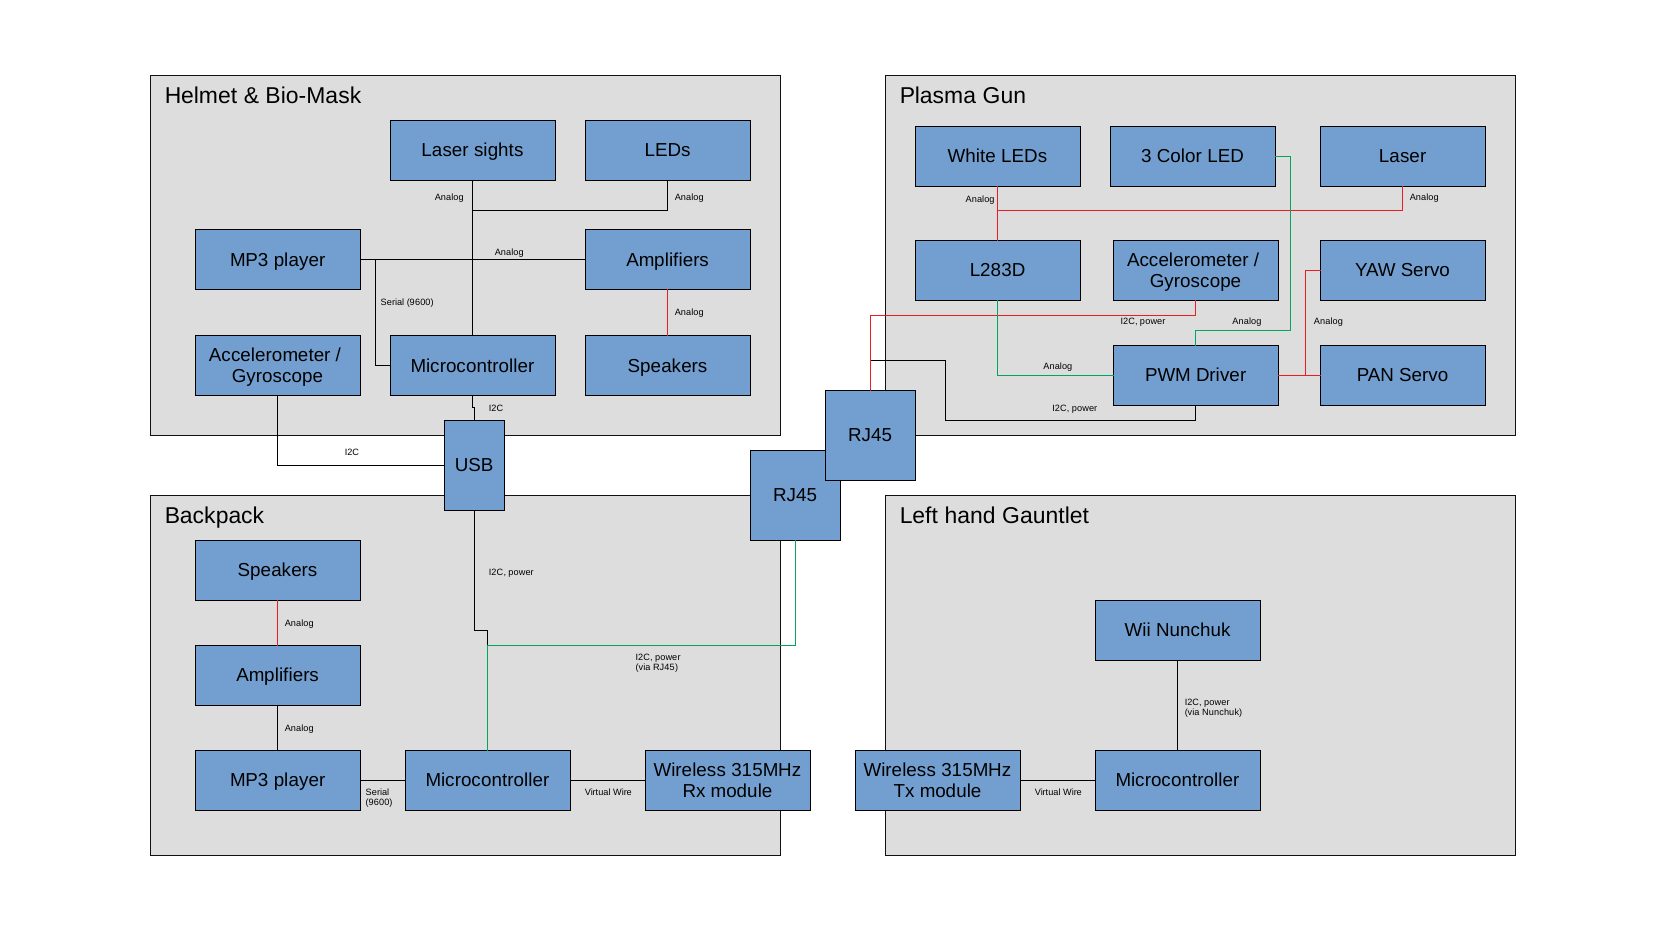

Helmet & Bio-Mask
Plasma Gun
Laser sights
LEDs
White LEDs
3 Color LED
Laser
Analog
Analog
Analog
Analog
MP3 player
Amplifiers
Analog
L283D
Accelerometer /
Gyroscope
YAW Servo
Serial (9600)
Analog
I2C, power
Analog
Analog
Accelerometer /
Gyroscope
Microcontroller
Speakers
PWM Driver
PAN Servo
Analog
RJ45
I2C
I2C, power
USB
I2C
RJ45
Backpack
Left hand Gauntlet
Speakers
I2C, power
Wii Nunchuk
Analog
Amplifiers
I2C, power
(via RJ45)
I2C, power
(via Nunchuk)
Analog
MP3 player
Microcontroller
Wireless 315MHz
Rx module
Wireless 315MHz
Tx module
Microcontroller
Serial
(9600)
Virtual Wire
Virtual Wire